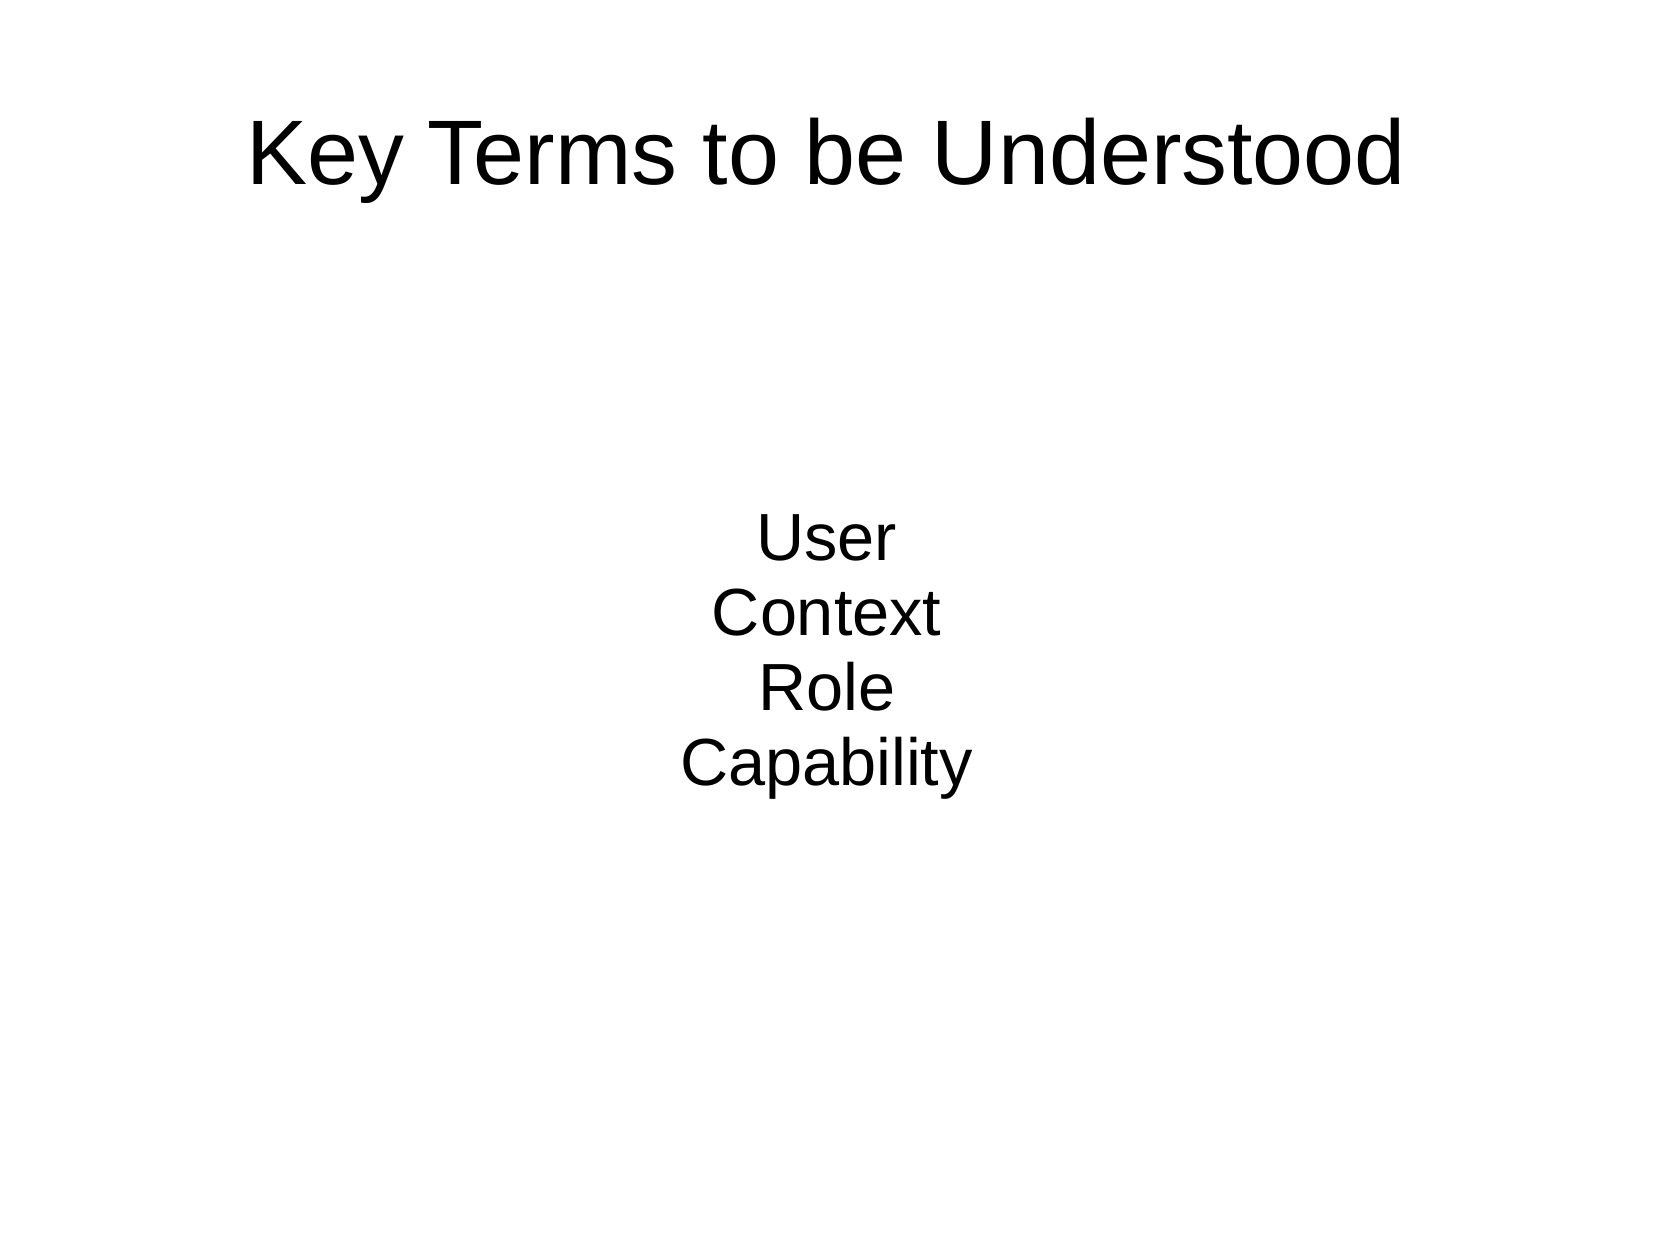

# Key Terms to be Understood
User
Context
Role
Capability